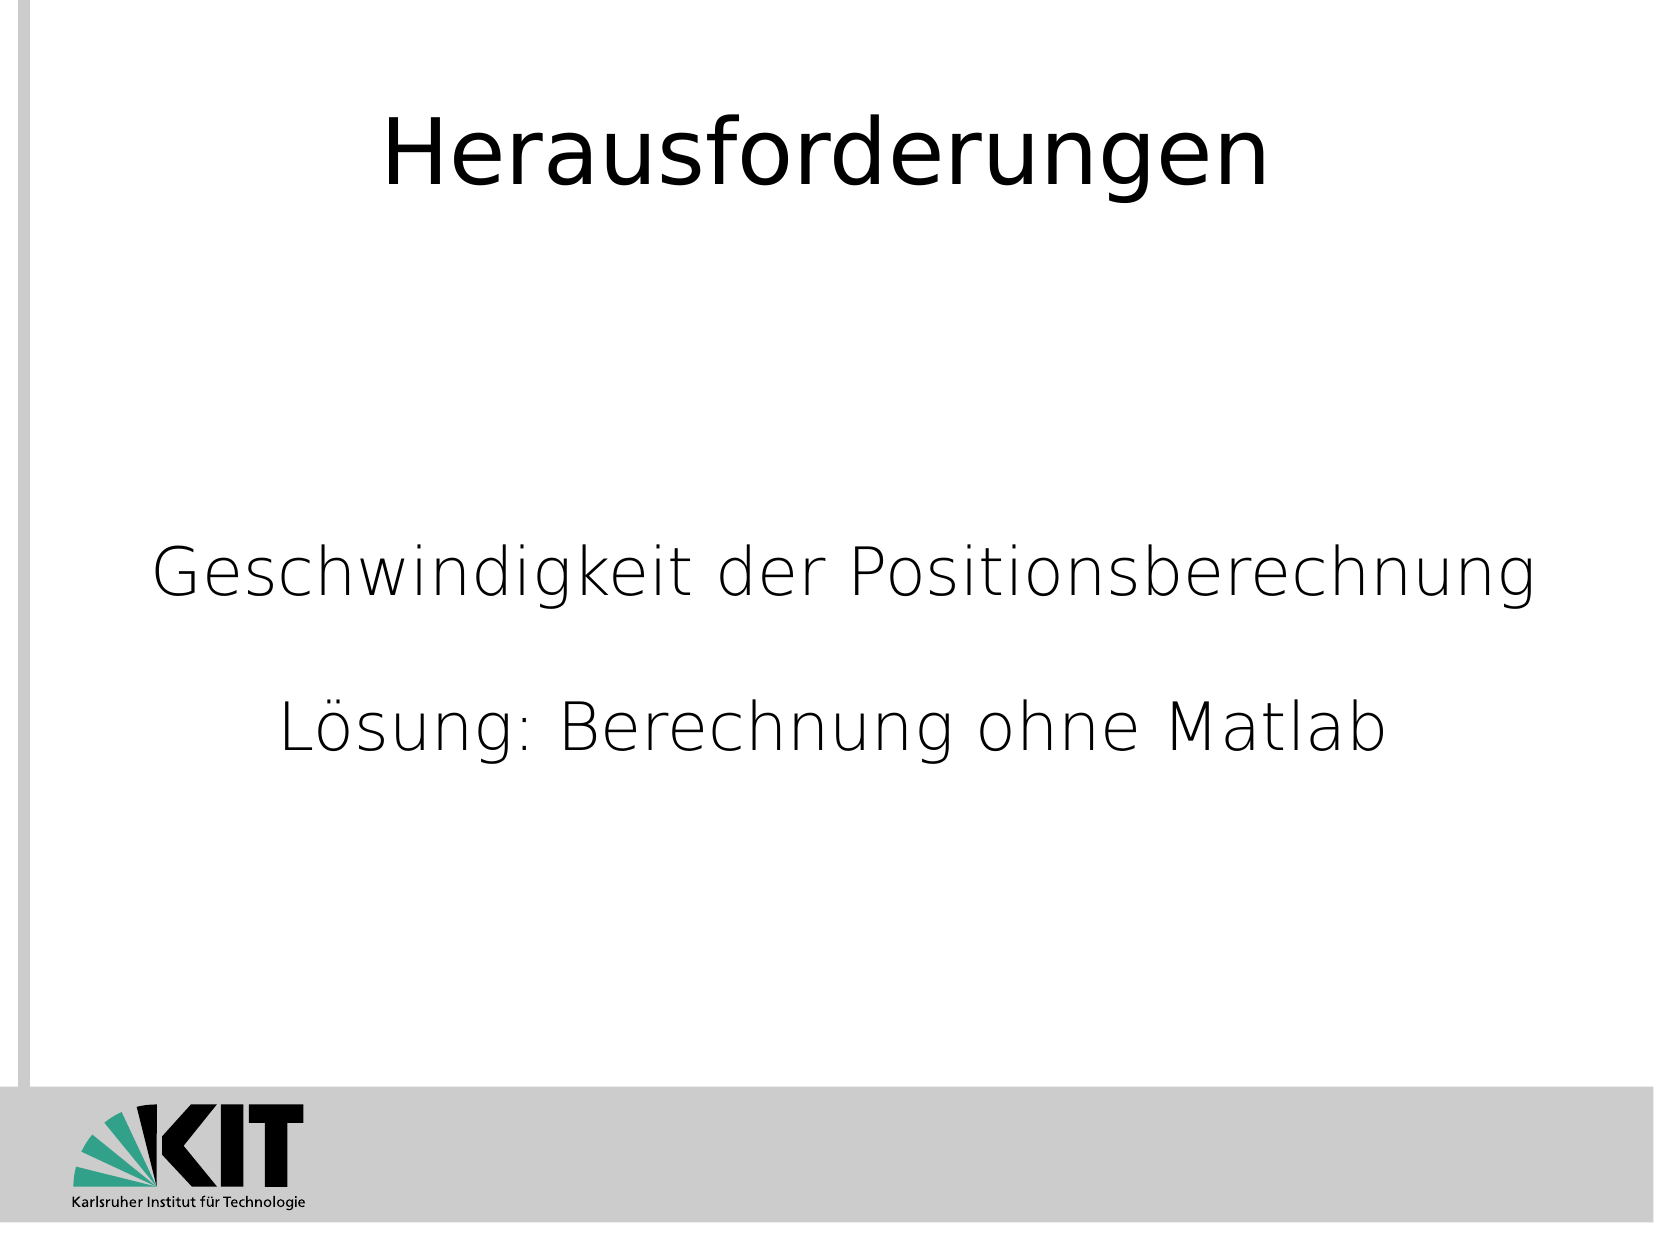

# Herausforderungen
Geschwindigkeit der Positionsberechnung
Lösung: Berechnung ohne Matlab